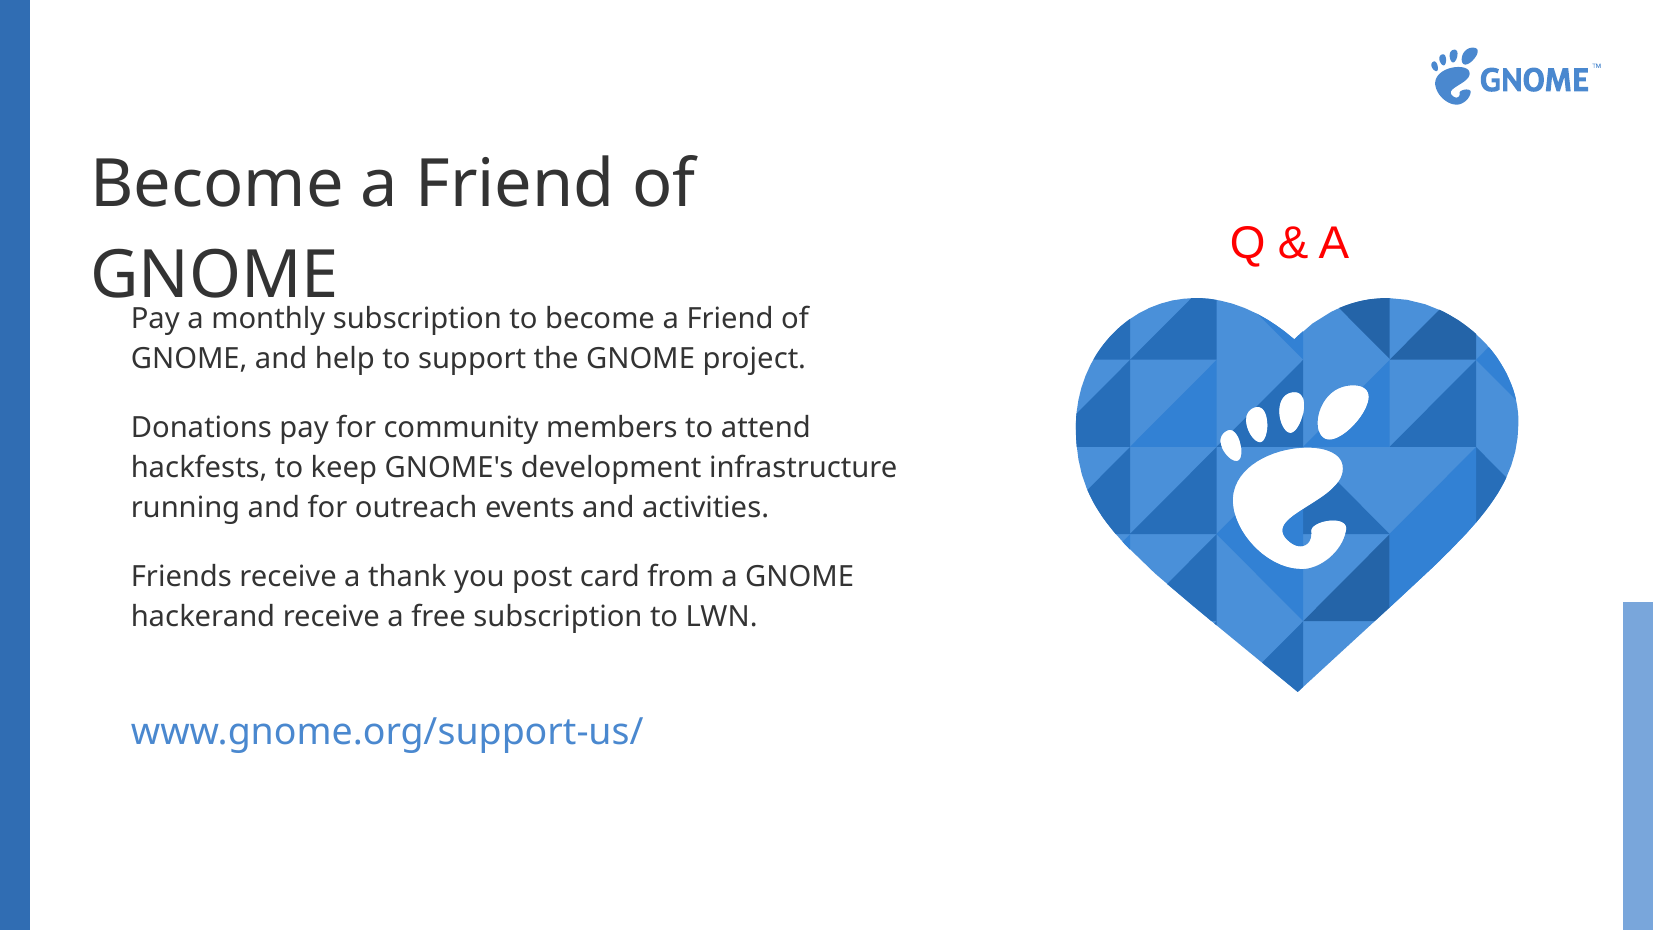

Become a Friend of GNOME
Q & A
# Pay a monthly subscription to become a Friend of GNOME, and help to support the GNOME project.
Donations pay for community members to attend hackfests, to keep GNOME's development infrastructure running and for outreach events and activities.
Friends receive a thank you post card from a GNOME hackerand receive a free subscription to LWN.
www.gnome.org/support-us/